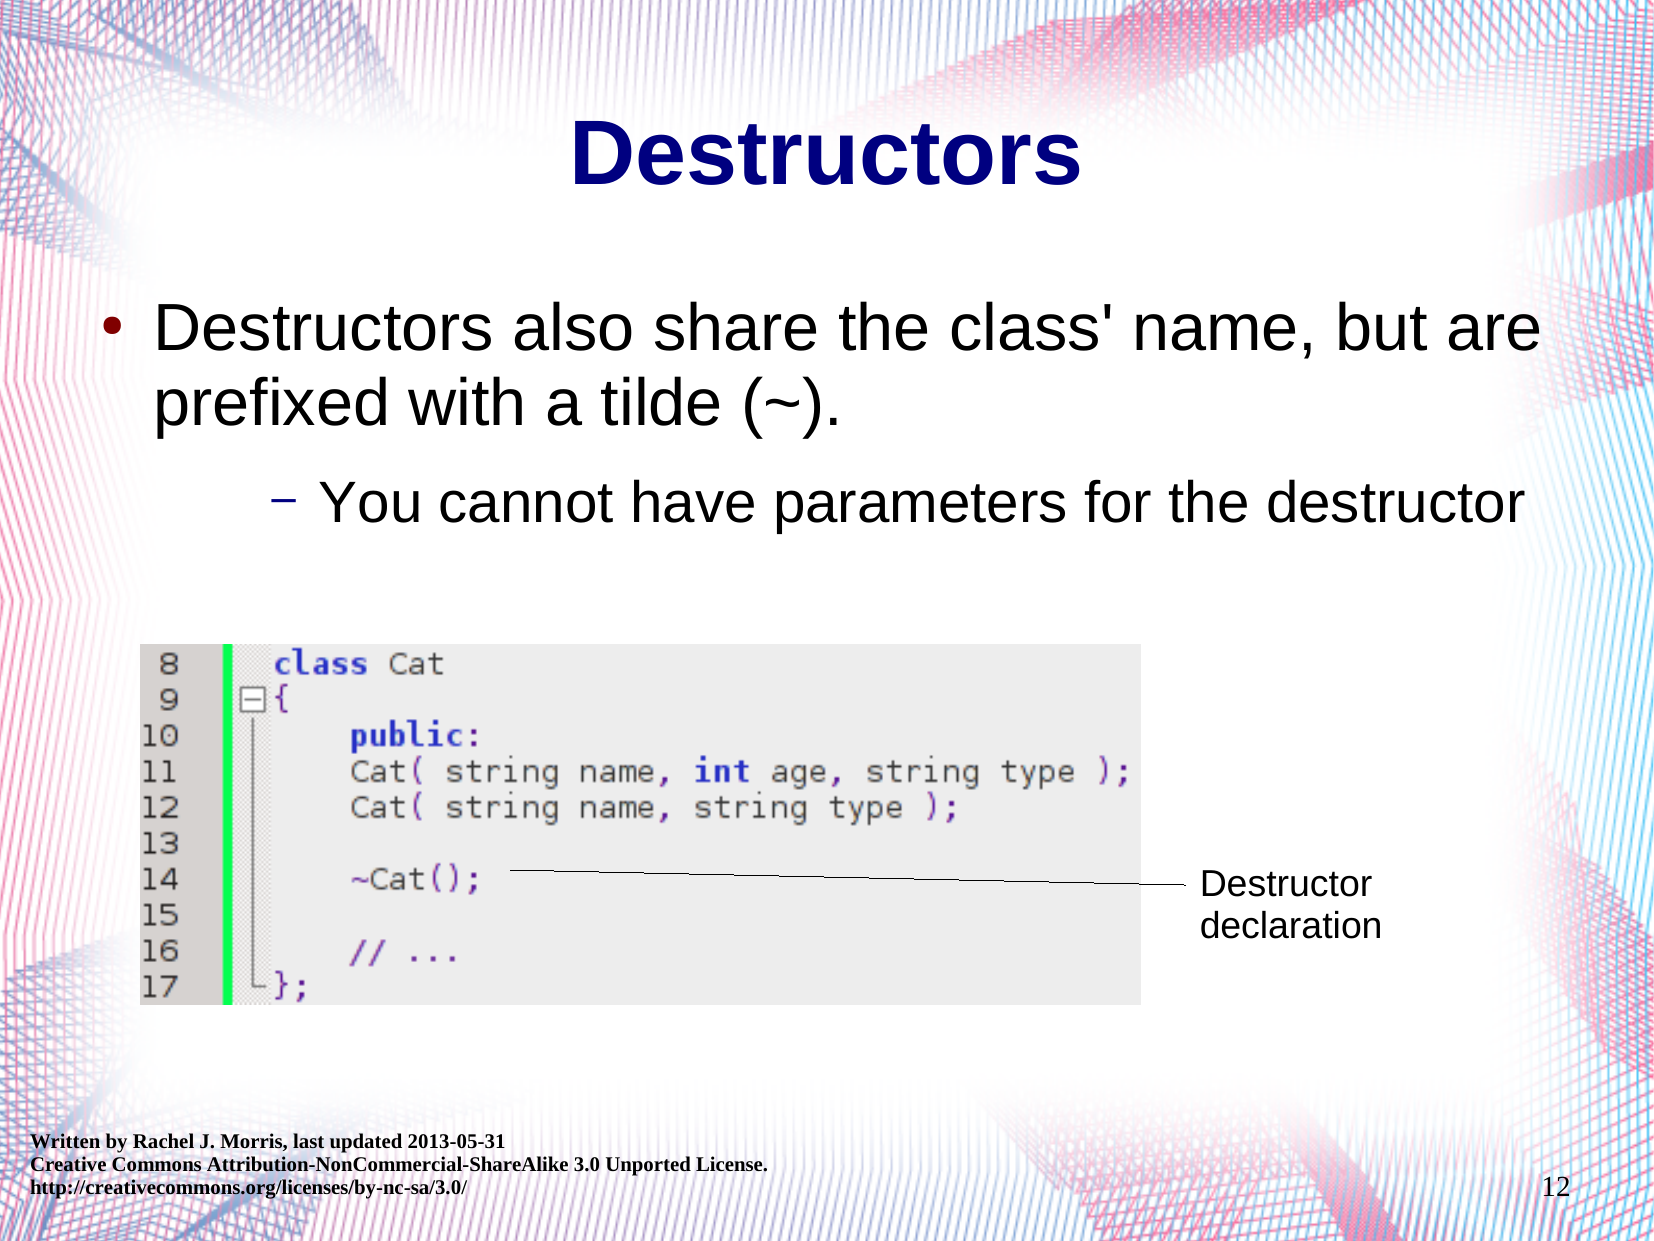

# Destructors
Destructors also share the class' name, but are prefixed with a tilde (~).
You cannot have parameters for the destructor
Destructor declaration
12